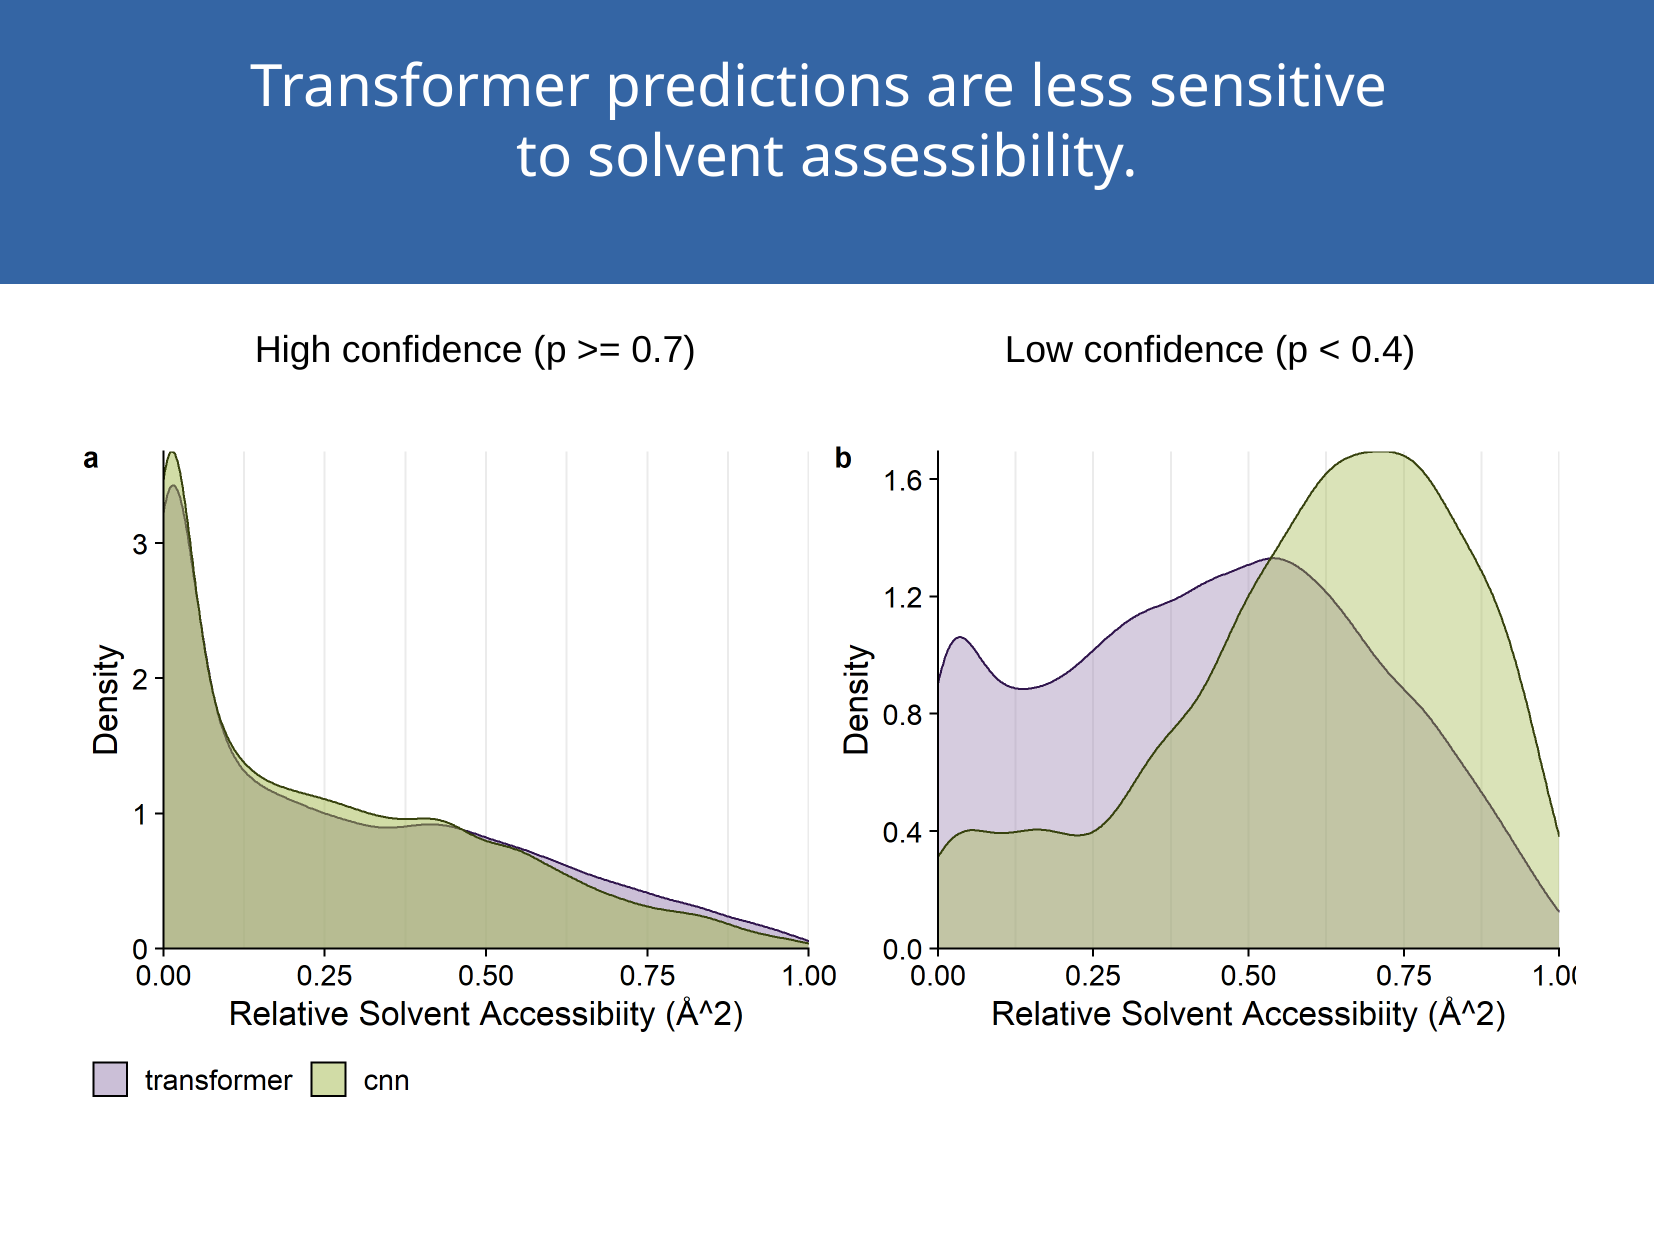

Transformer predictions are less sensitive
to solvent assessibility.
High confidence (p >= 0.7)
Low confidence (p < 0.4)